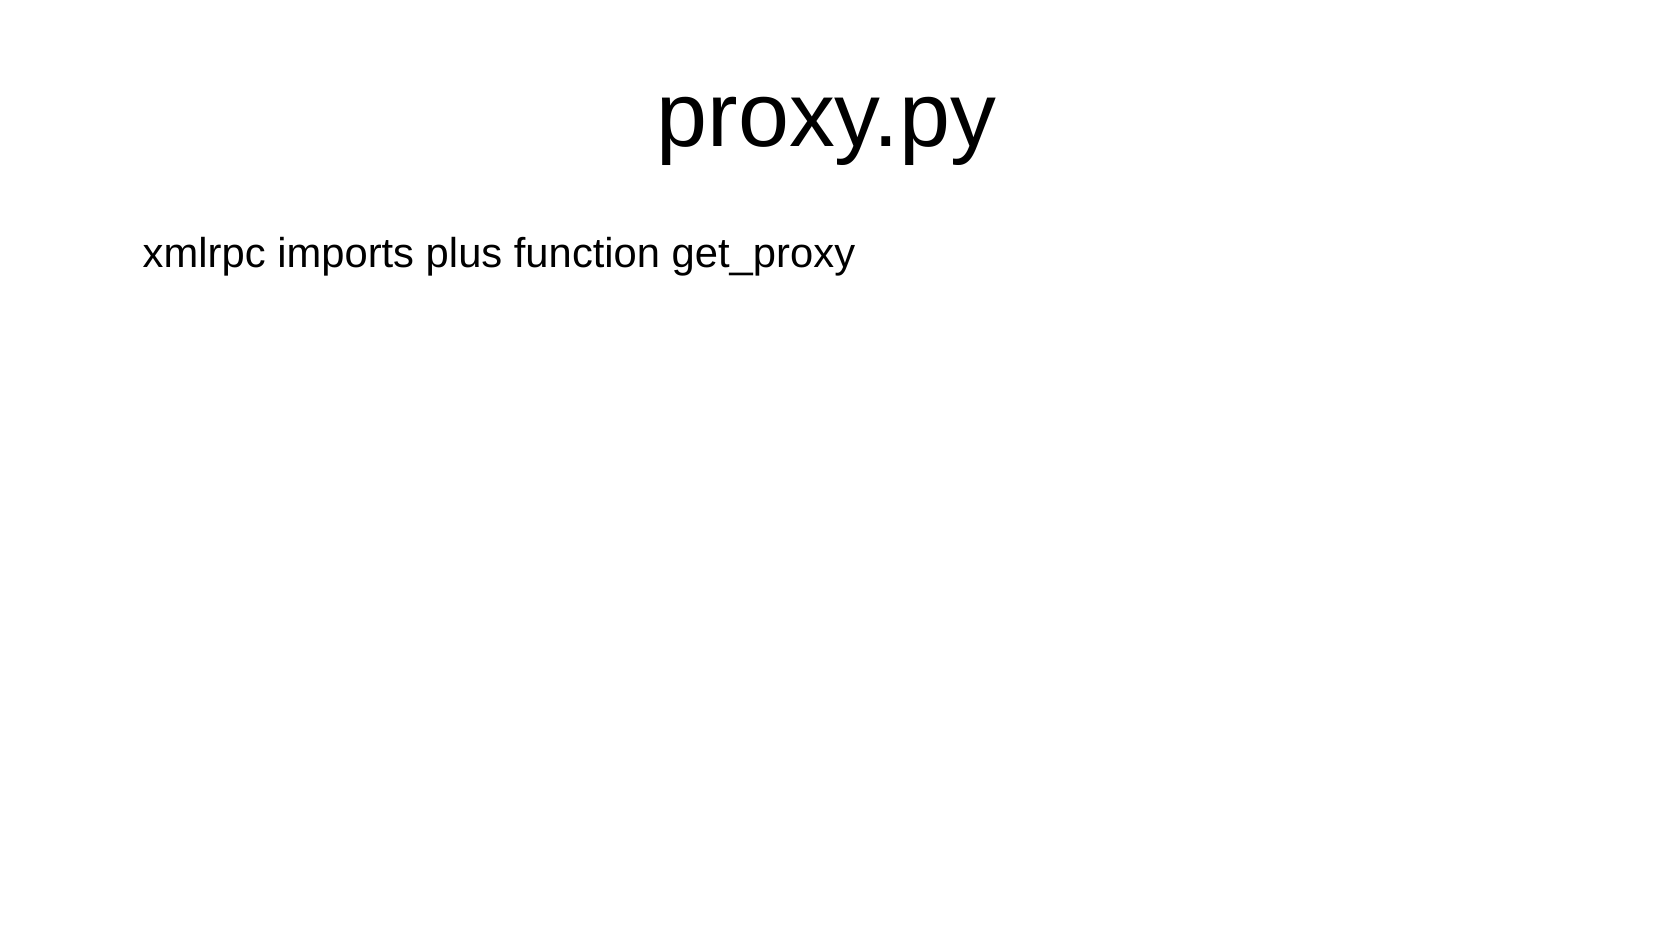

# proxy.py
xmlrpc imports plus function get_proxy